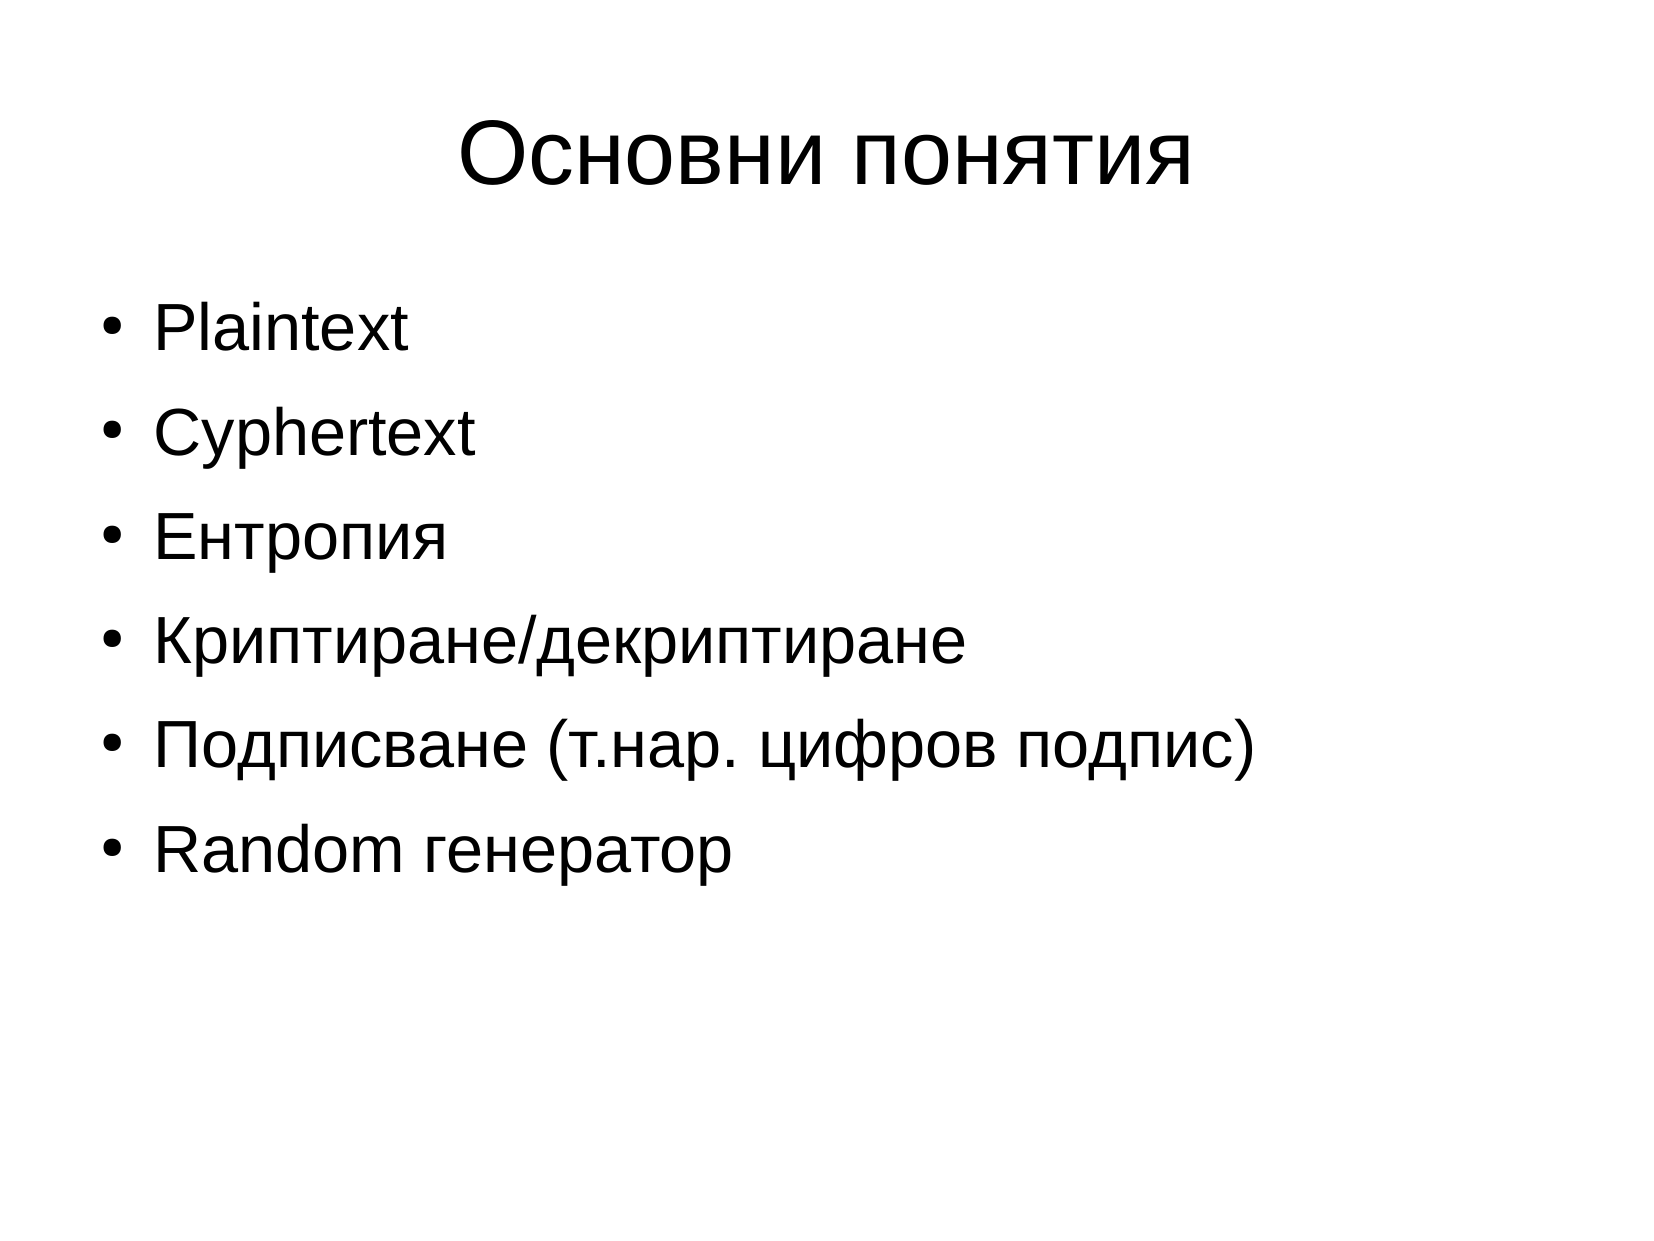

# Основни понятия
Plaintext
Cyphertext
Ентропия
Криптиране/декриптиране
Подписване (т.нар. цифров подпис)
Random генератор